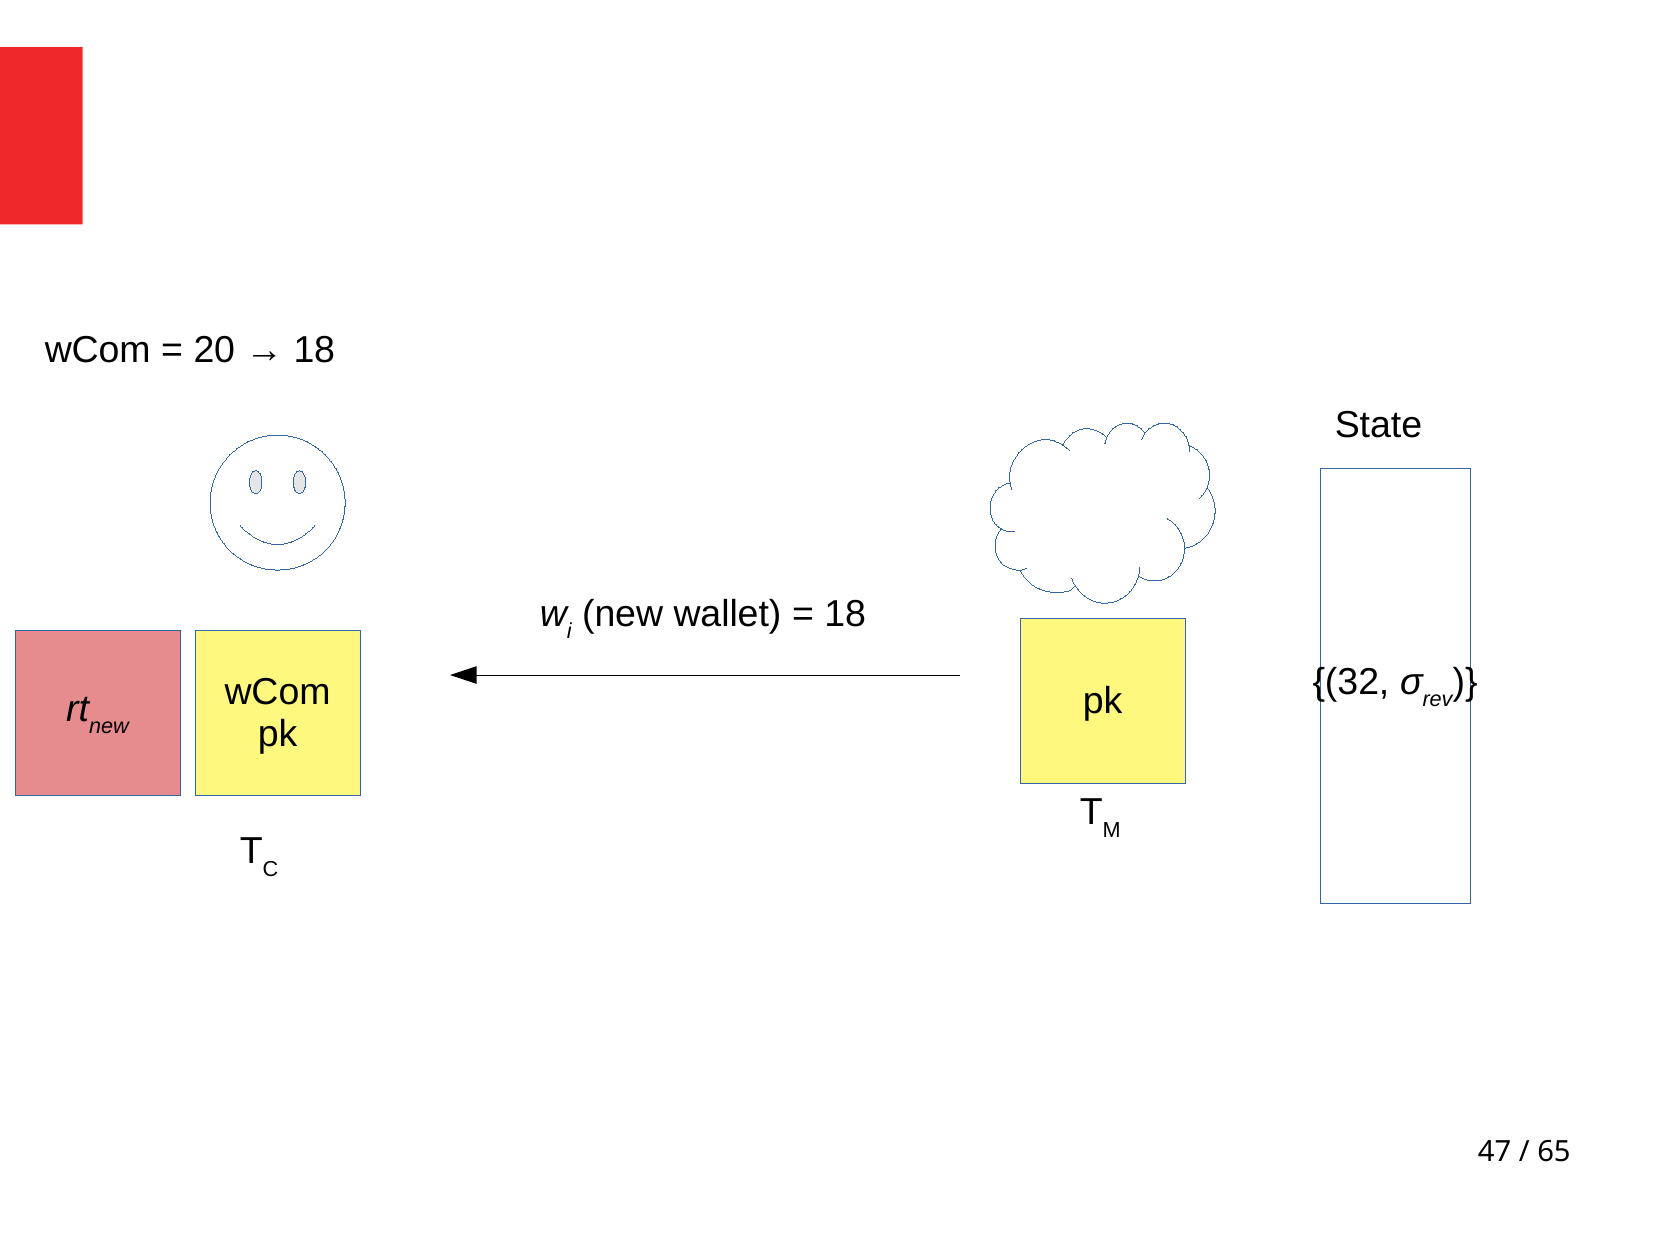

#
wCom = 20 → 18
State
{(32, σrev)}
wi (new wallet) = 18
pk
rtnew
wCom
pk
TM
TC
47